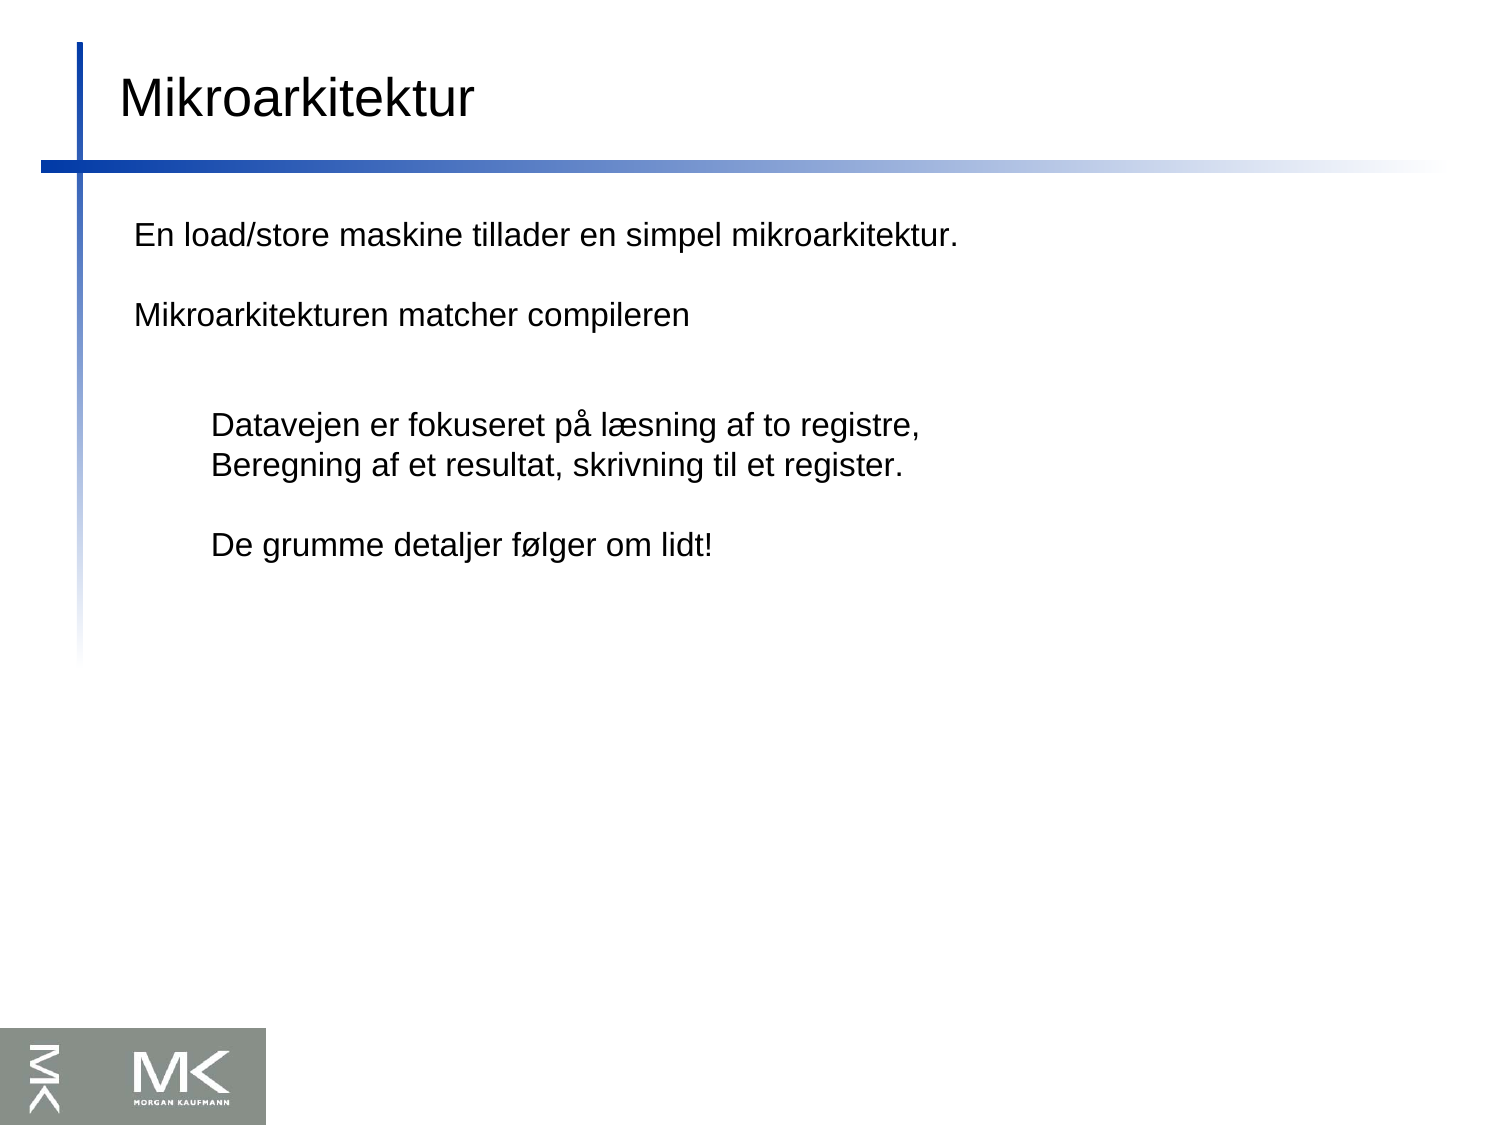

Mikroarkitektur
En load/store maskine tillader en simpel mikroarkitektur.
Mikroarkitekturen matcher compileren
Datavejen er fokuseret på læsning af to registre,
Beregning af et resultat, skrivning til et register.
De grumme detaljer følger om lidt!